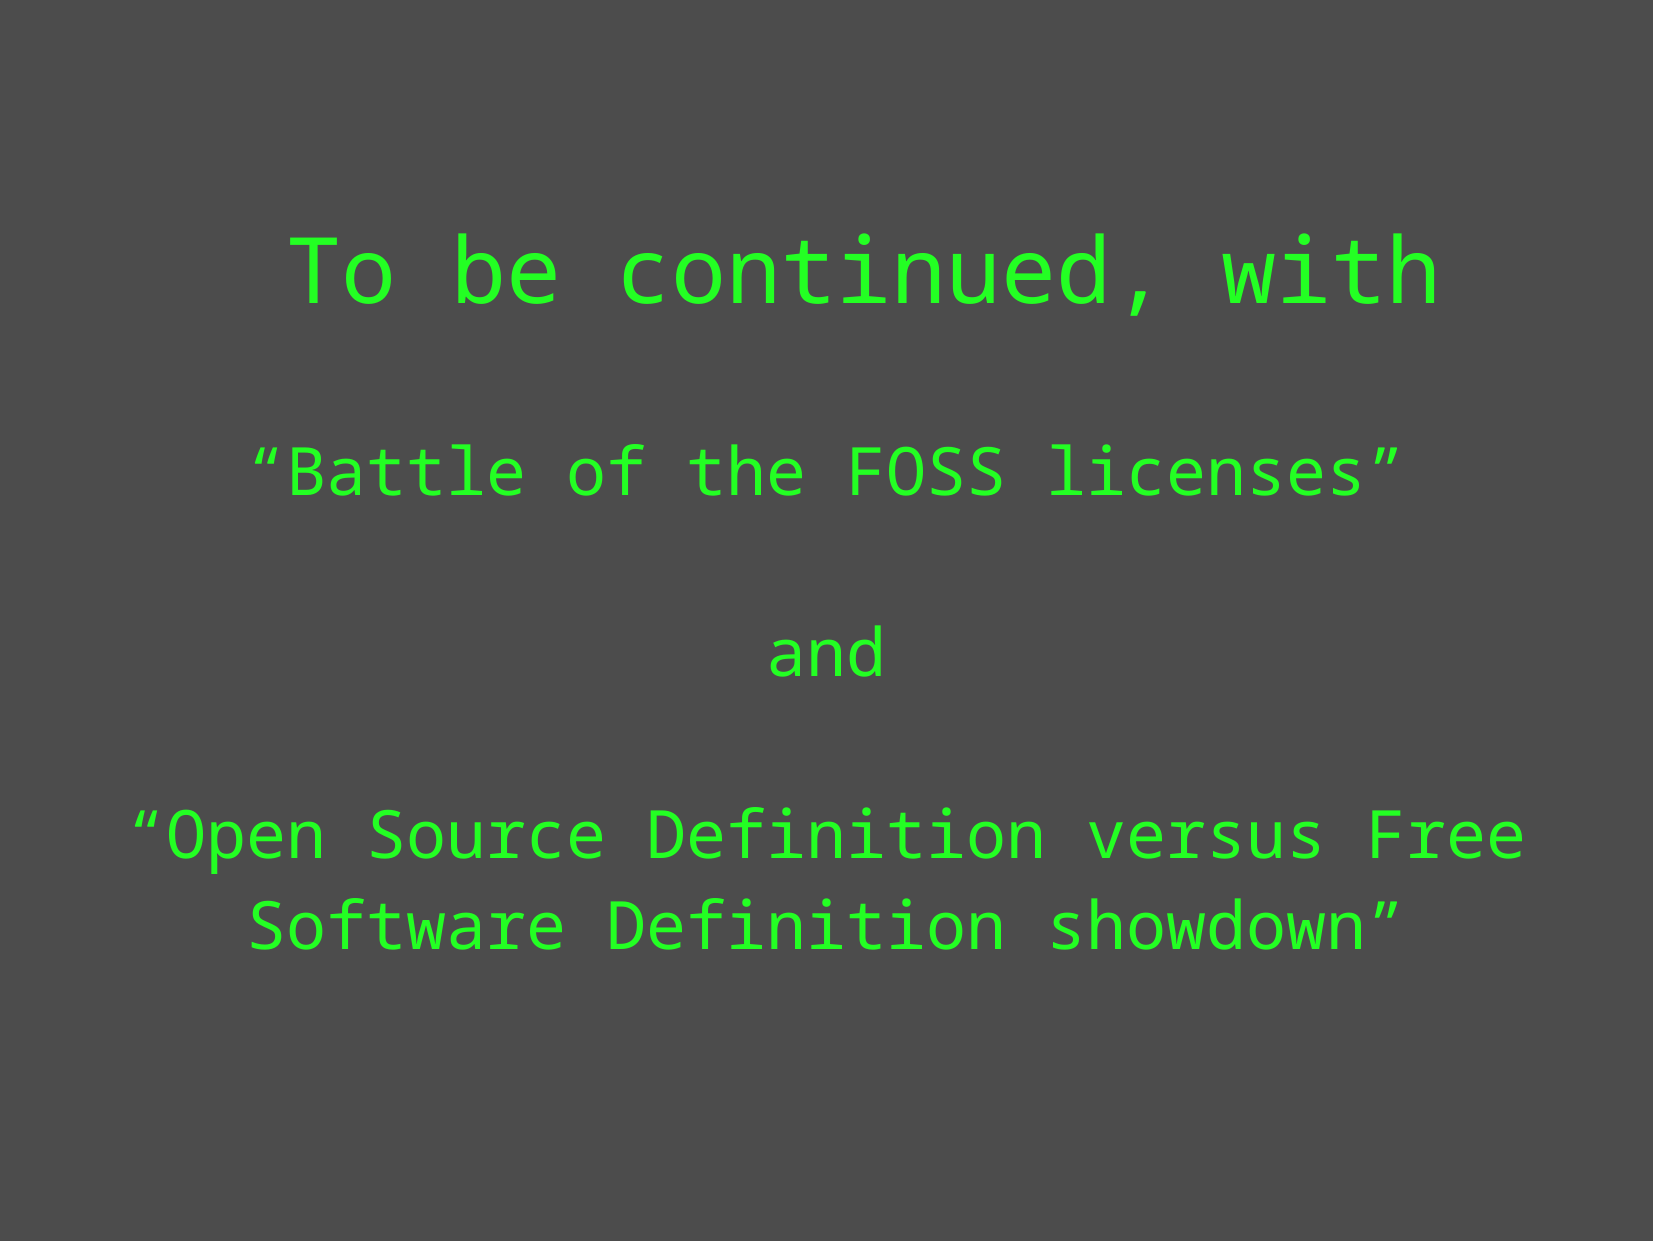

# To be continued, with
“Battle of the FOSS licenses”
and
“Open Source Definition versus Free Software Definition showdown”